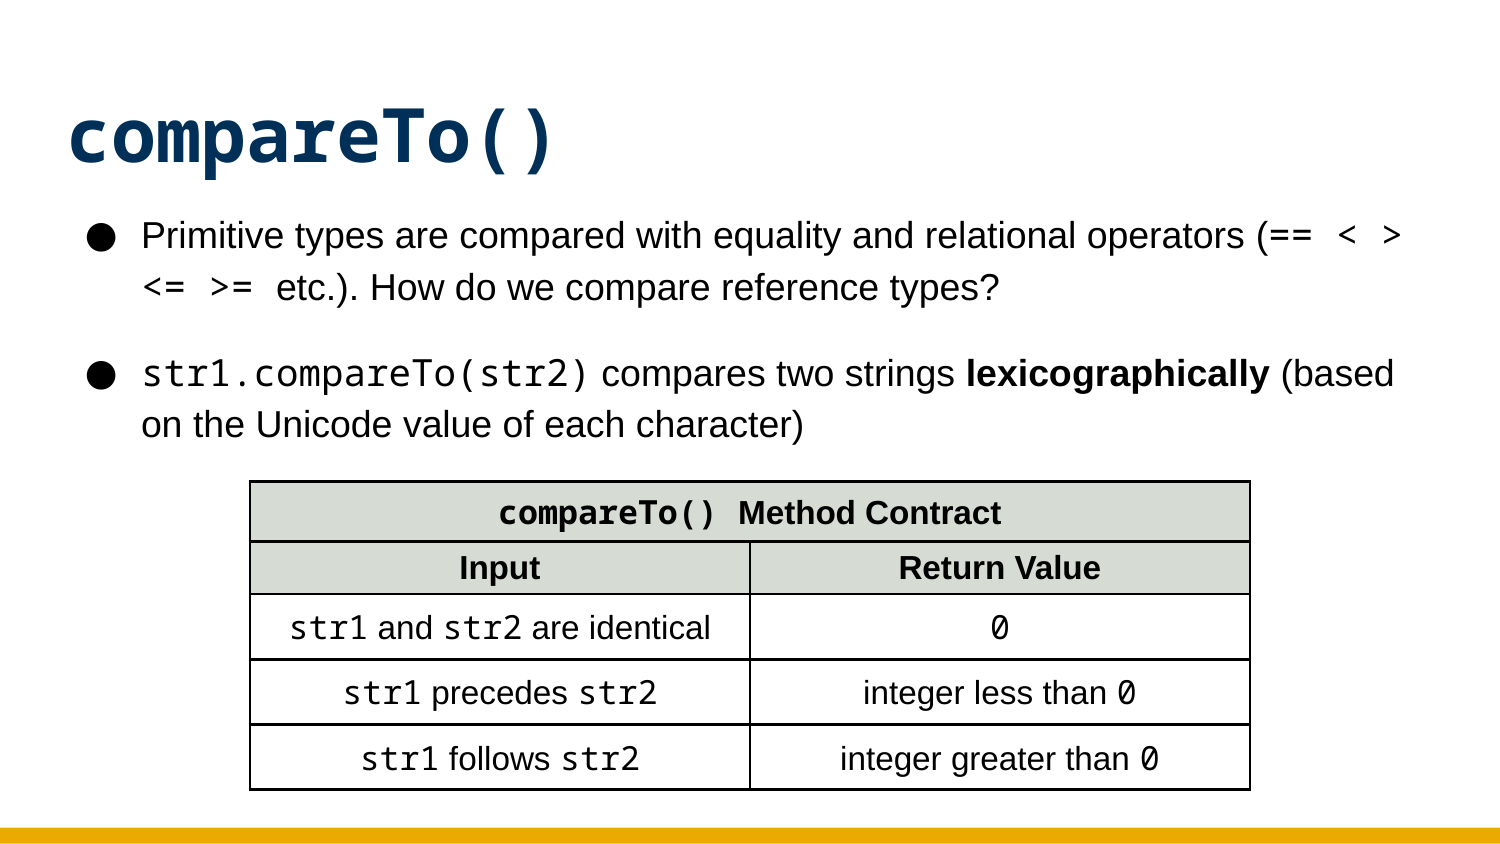

compareTo()
# Primitive types are compared with equality and relational operators (== < > <= >= etc.). How do we compare reference types?
str1.compareTo(str2) compares two strings lexicographically (based on the Unicode value of each character)
| compareTo() Method Contract | |
| --- | --- |
| Input | Return Value |
| str1 and str2 are identical | 0 |
| str1 precedes str2 | integer less than 0 |
| str1 follows str2 | integer greater than 0 |